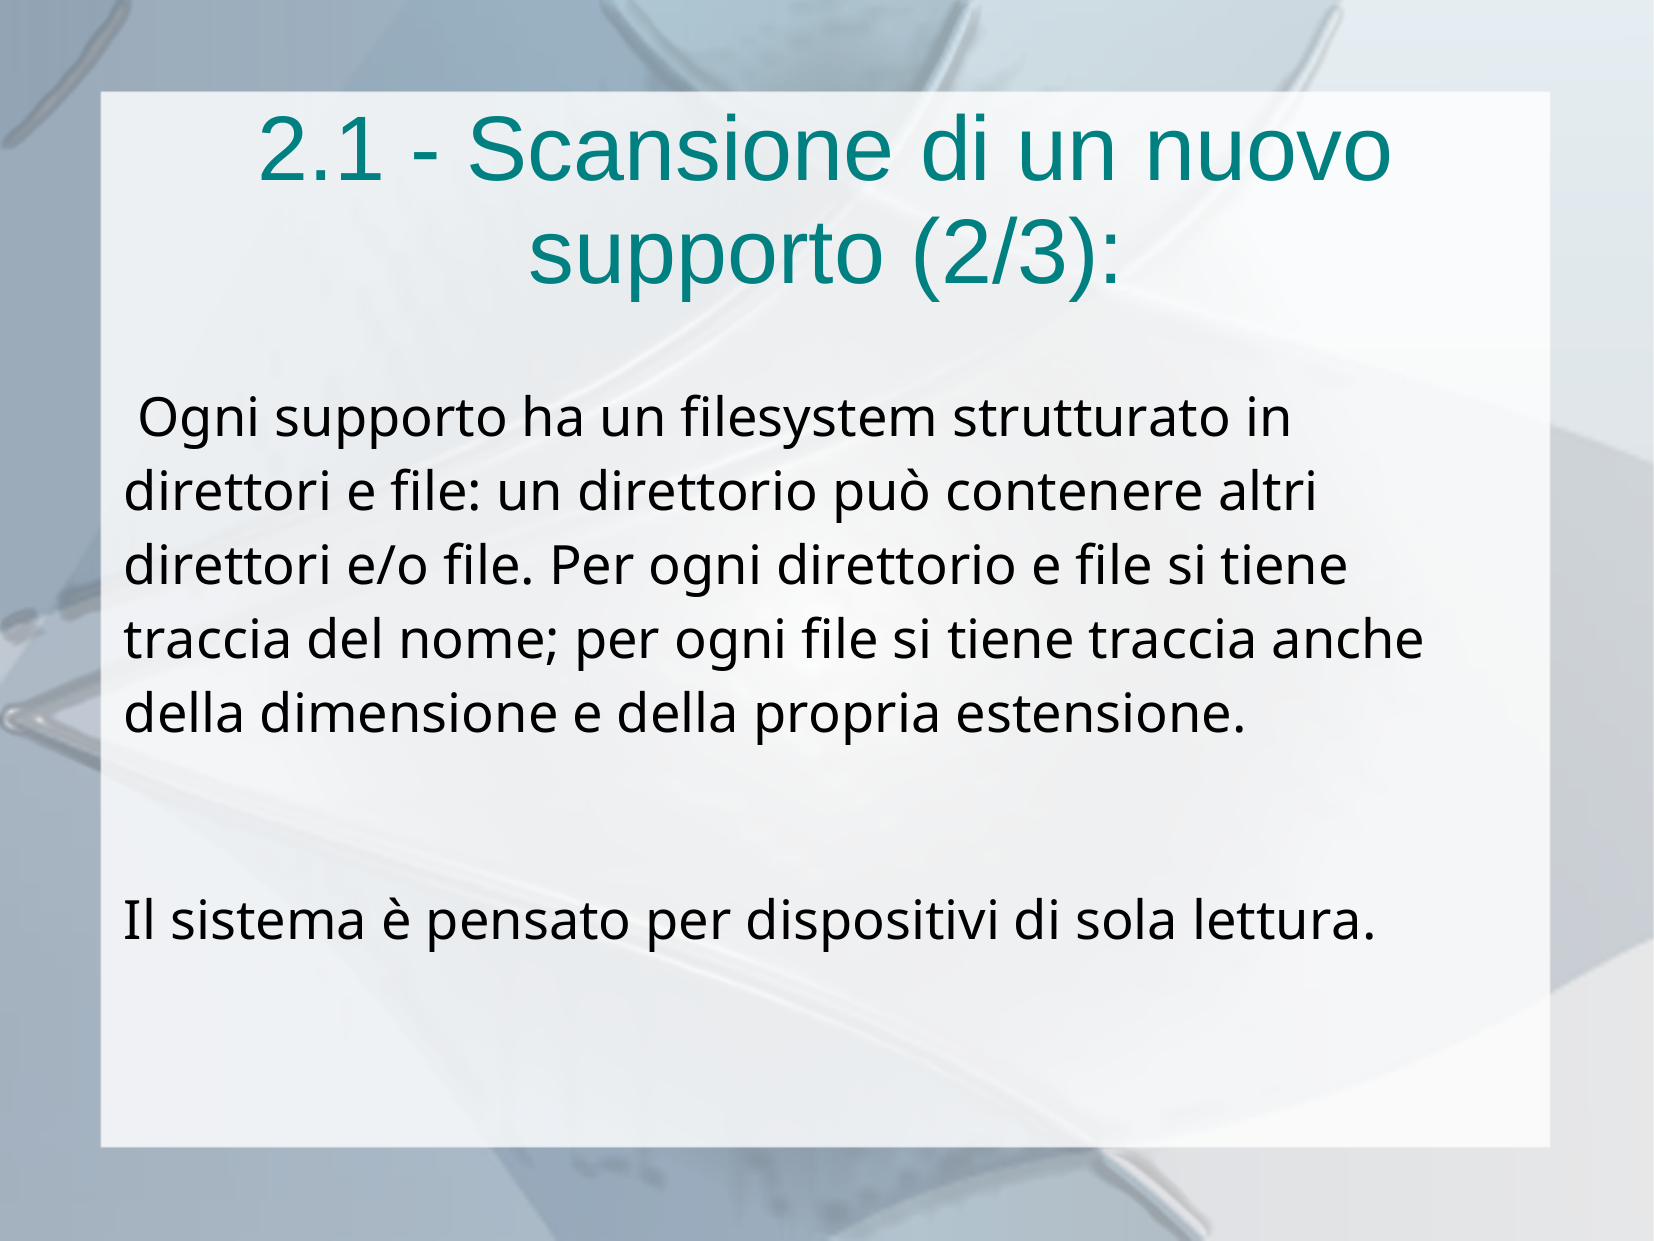

# 2.1 - Scansione di un nuovo supporto (2/3):
 Ogni supporto ha un filesystem strutturato in direttori e file: un direttorio può contenere altri direttori e/o file. Per ogni direttorio e file si tiene traccia del nome; per ogni file si tiene traccia anche della dimensione e della propria estensione.
Il sistema è pensato per dispositivi di sola lettura.